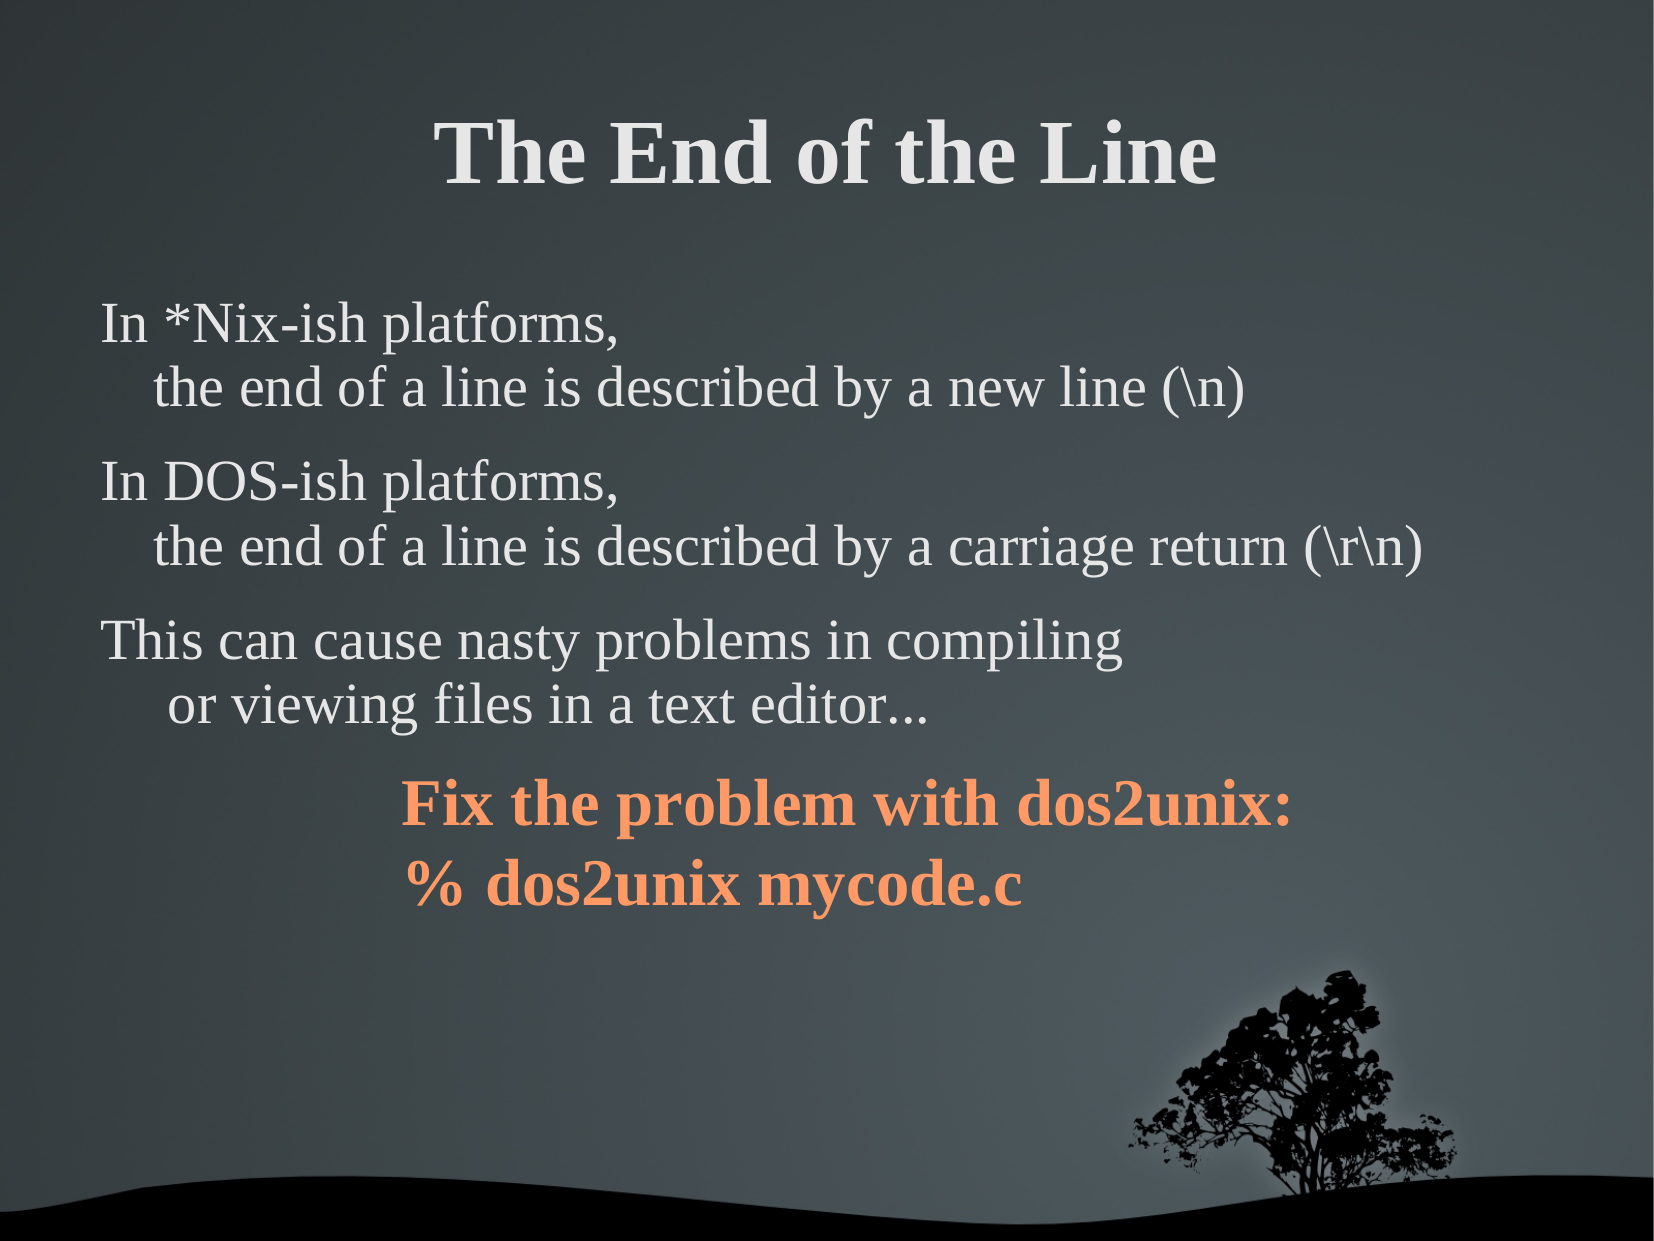

# The End of the Line
In *Nix-ish platforms,
the end of a line is described by a new line (\n)
In DOS-ish platforms,
the end of a line is described by a carriage return (\r\n)
This can cause nasty problems in compiling
 or viewing files in a text editor...
Fix the problem with dos2unix:
% dos2unix mycode.c